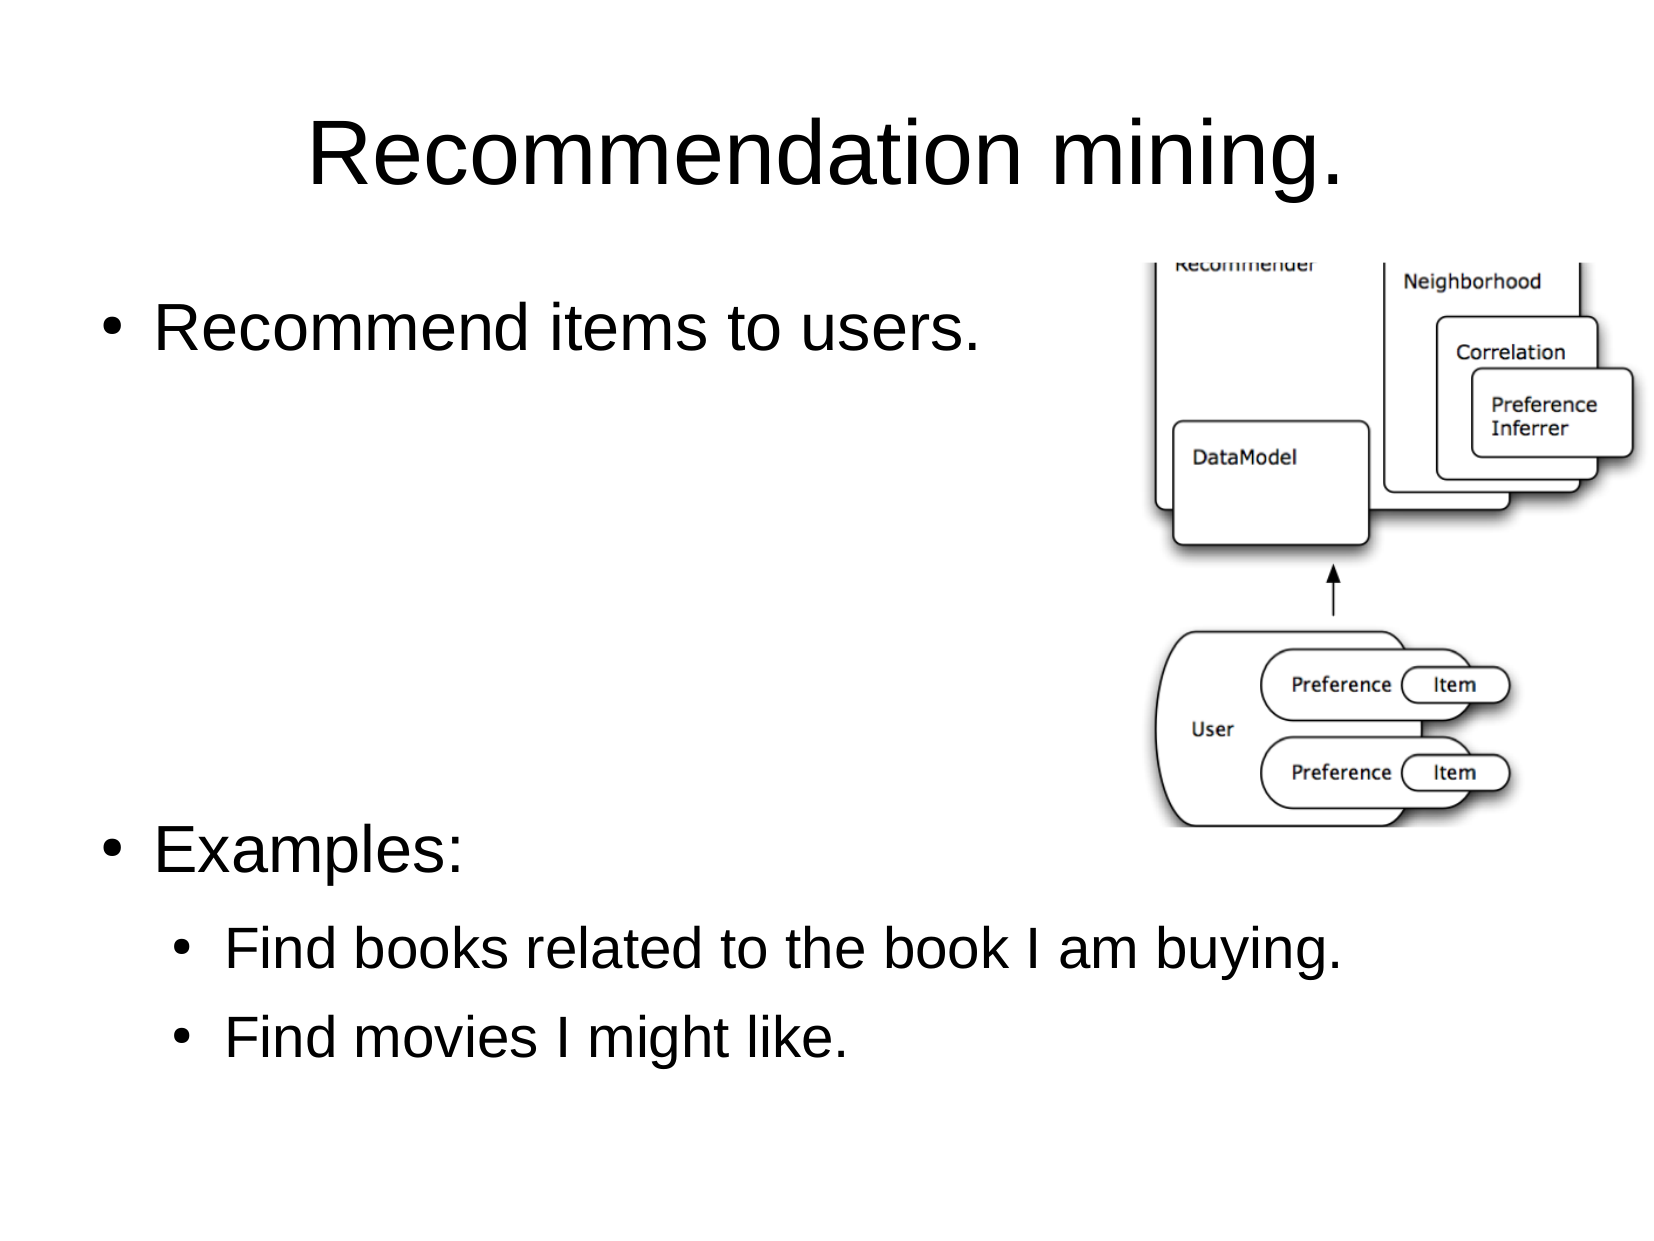

# Recommendation mining.
Recommend items to users.
Examples:
Find books related to the book I am buying.
Find movies I might like.